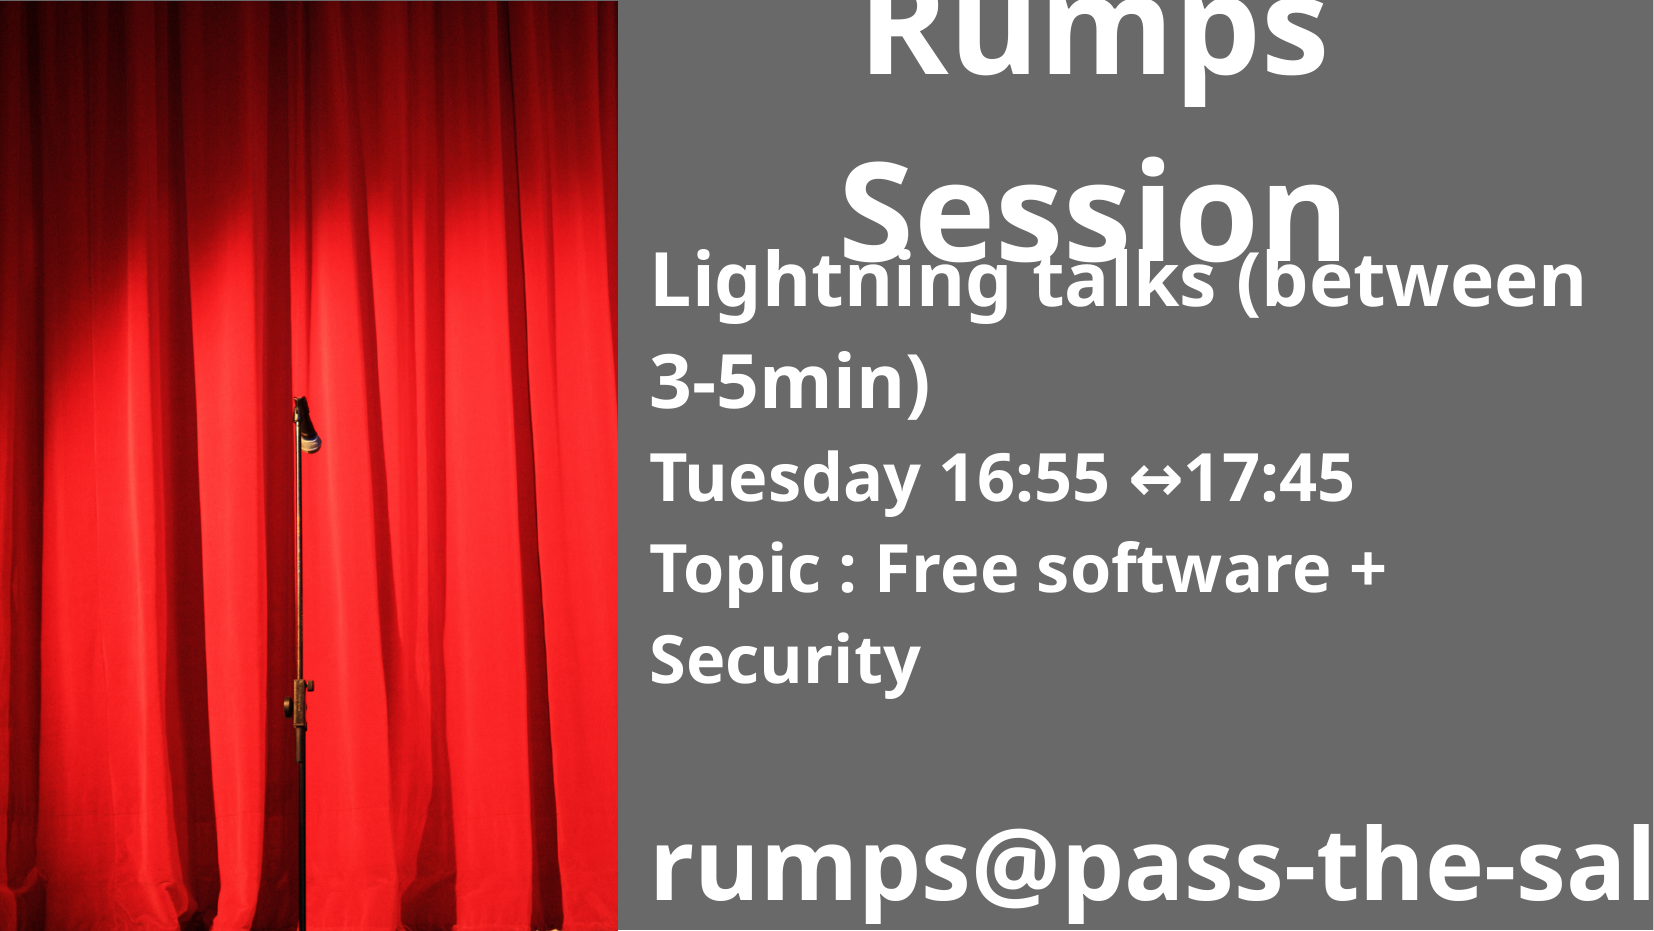

# Rumps Session
Lightning talks (between 3-5min)
Tuesday 16:55 ↔17:45
Topic : Free software + Security
rumps@pass-the-salt.org
Bonus: a collector sticker for you!